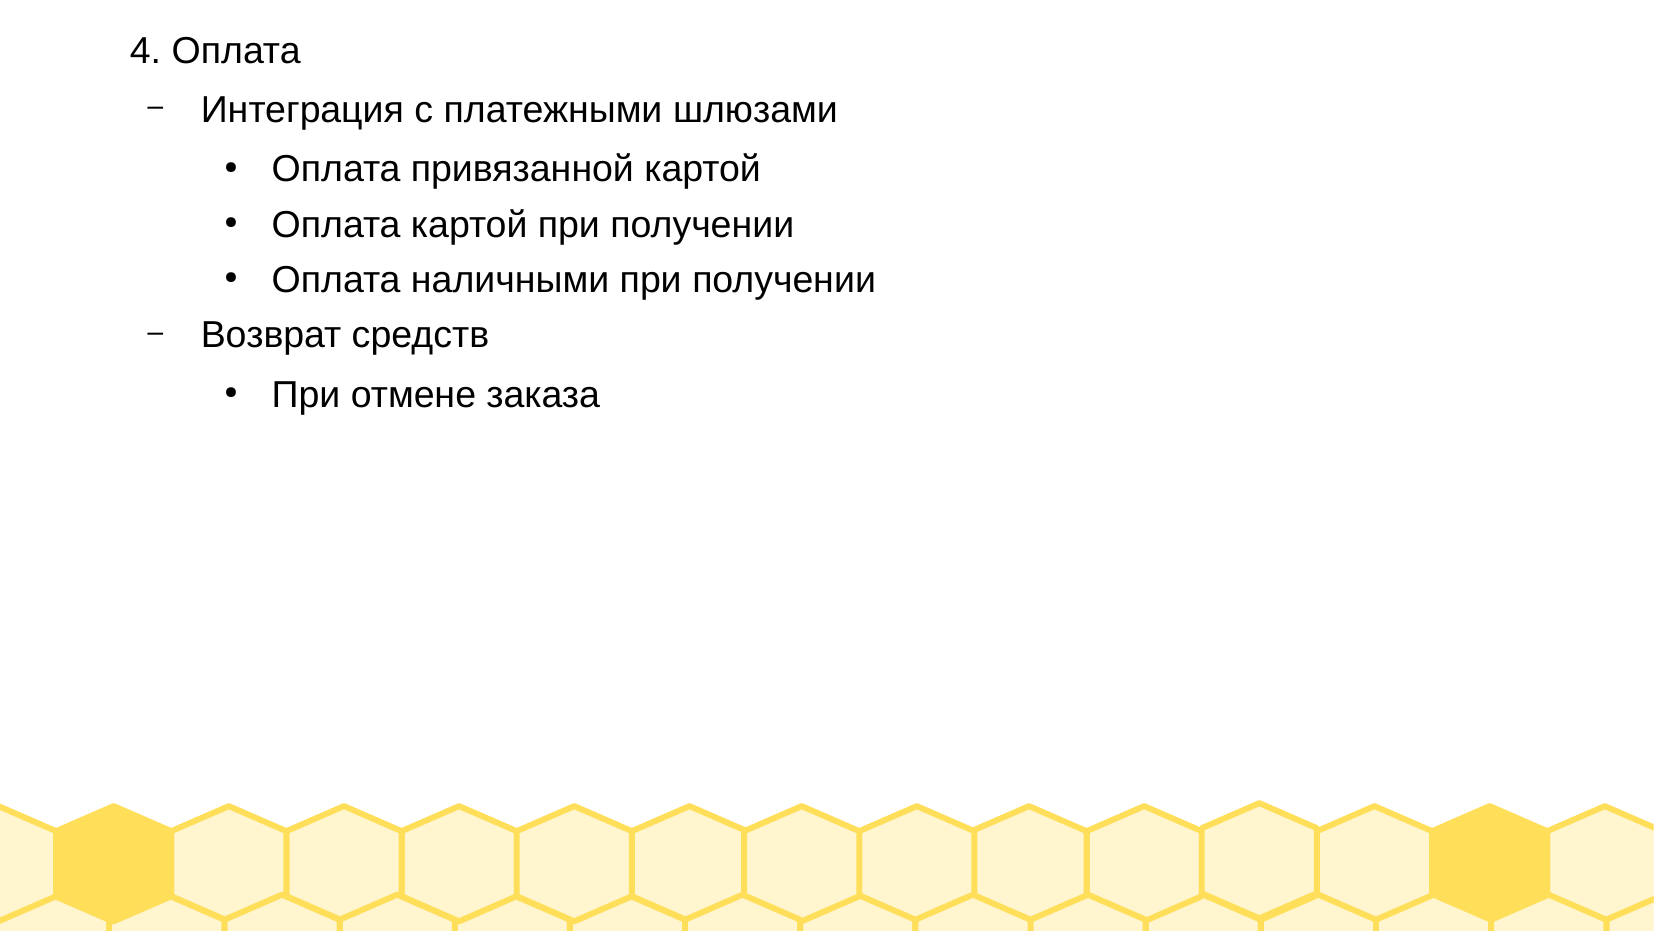

# 4. Оплата
Интеграция с платежными шлюзами
Оплата привязанной картой
Оплата картой при получении
Оплата наличными при получении
Возврат средств
При отмене заказа